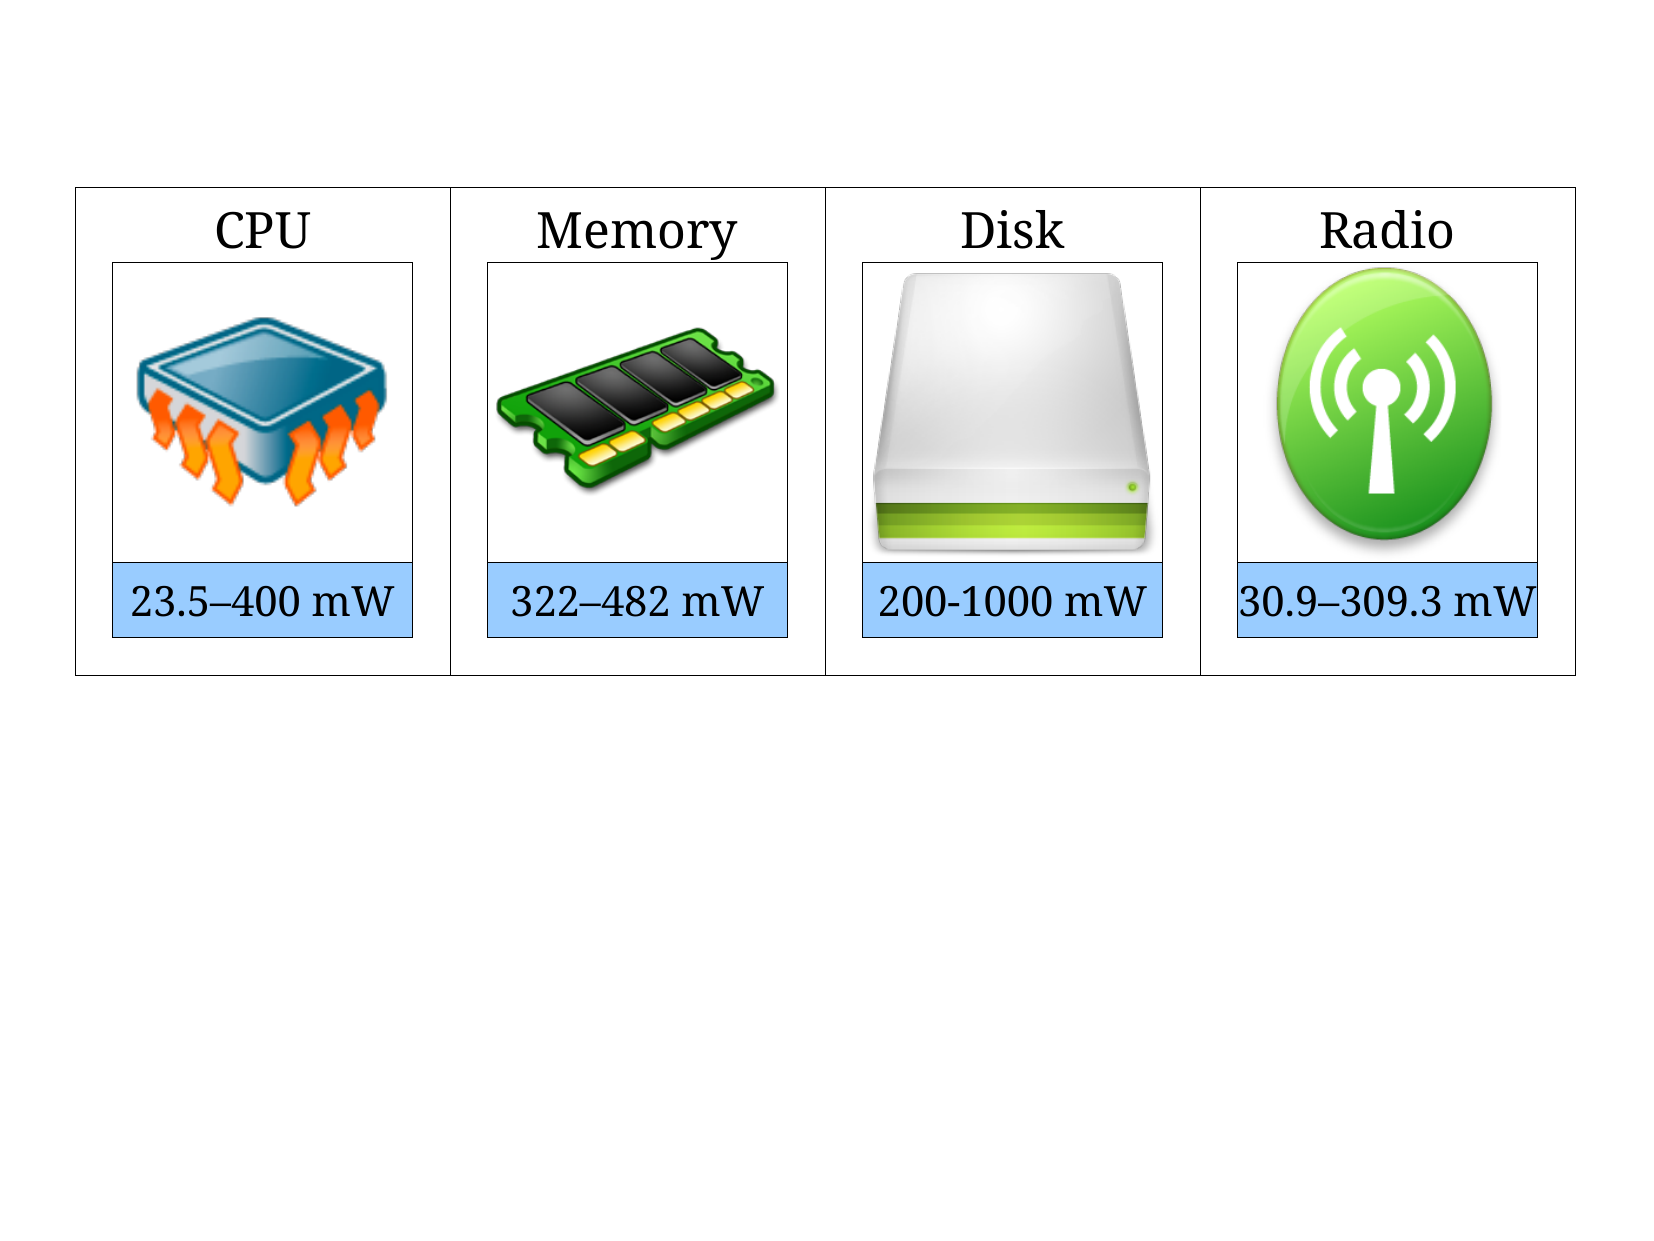

CPU
Memory
Disk
Radio
23.5–400 mW
322–482 mW
200-1000 mW
30.9–309.3 mW